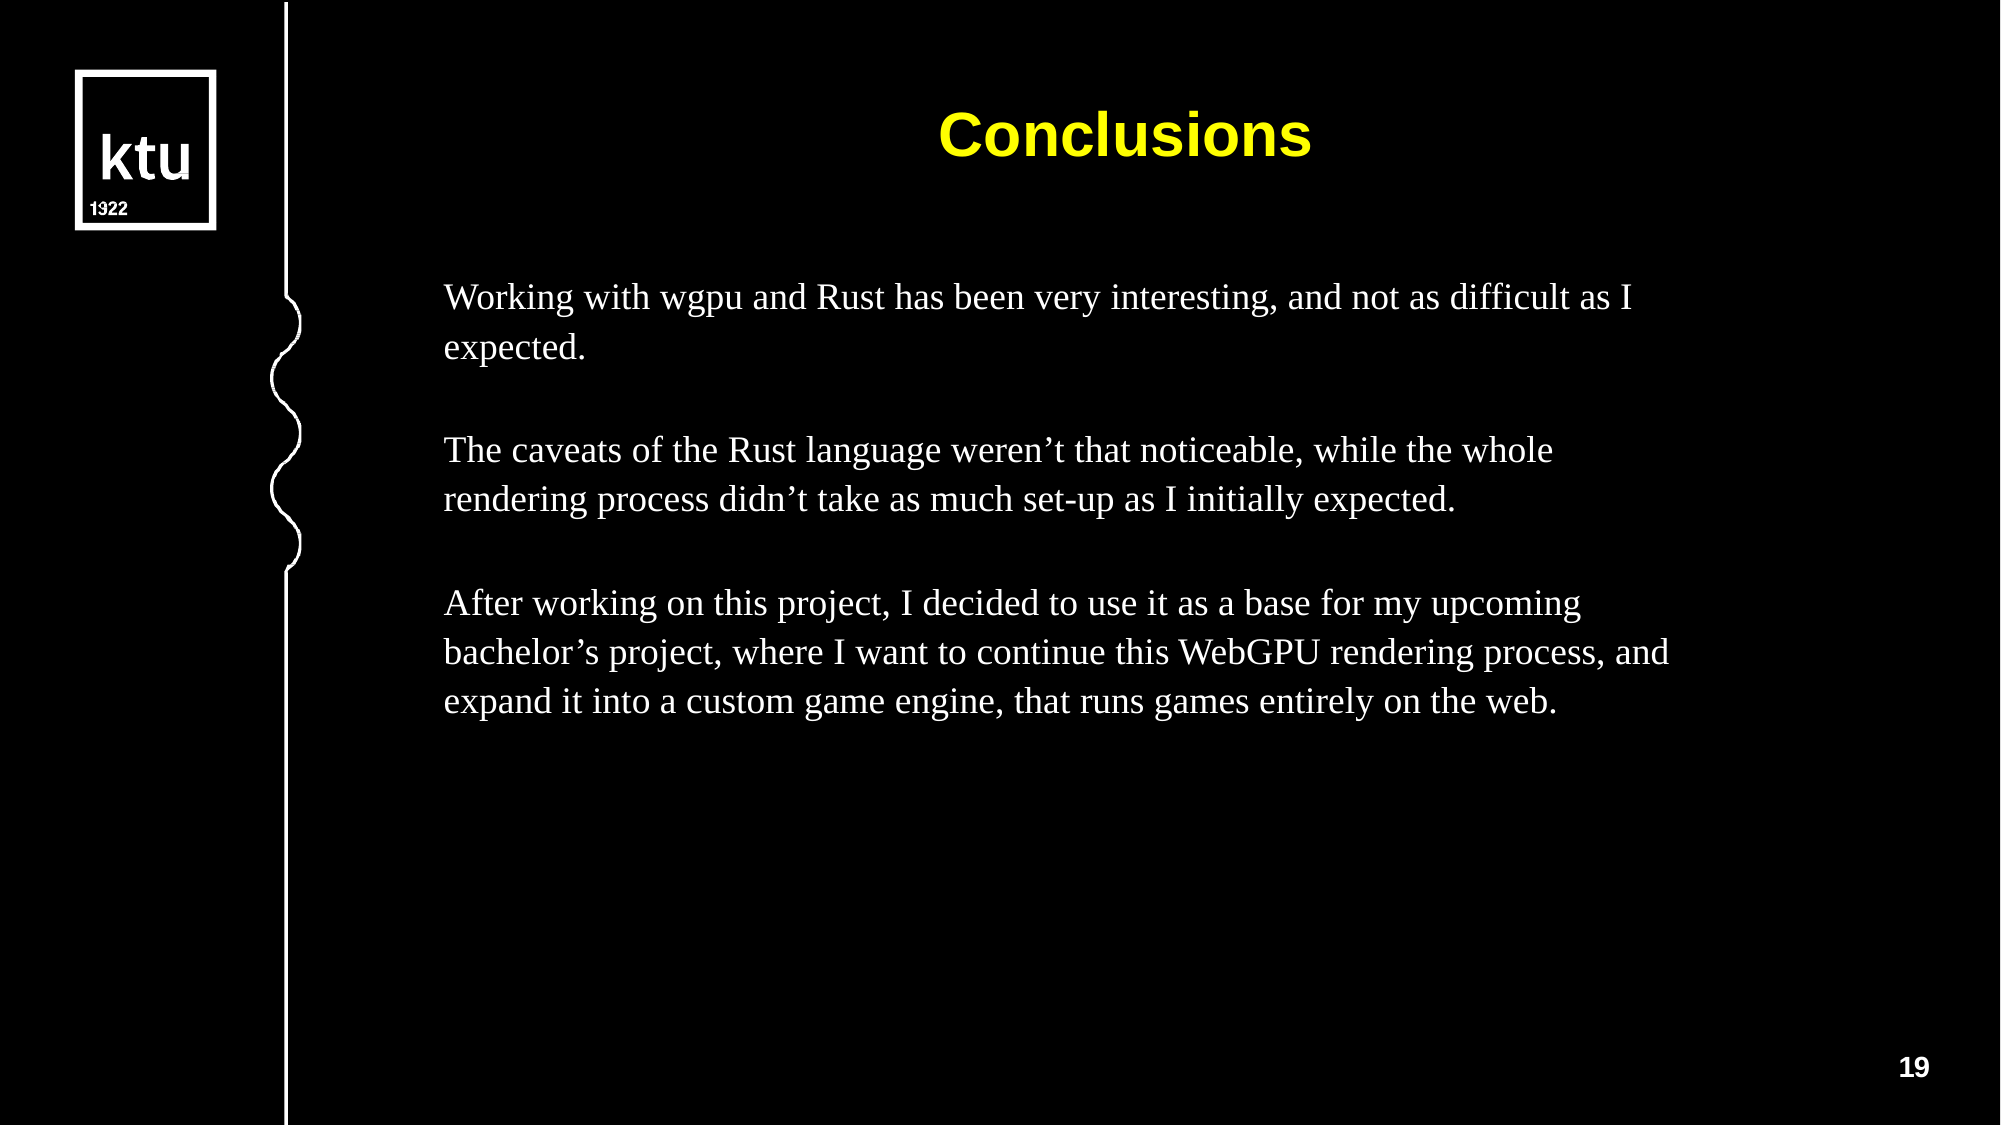

Conclusions
# Working with wgpu and Rust has been very interesting, and not as difficult as I expected.
The caveats of the Rust language weren’t that noticeable, while the whole rendering process didn’t take as much set-up as I initially expected.
After working on this project, I decided to use it as a base for my upcoming bachelor’s project, where I want to continue this WebGPU rendering process, and expand it into a custom game engine, that runs games entirely on the web.